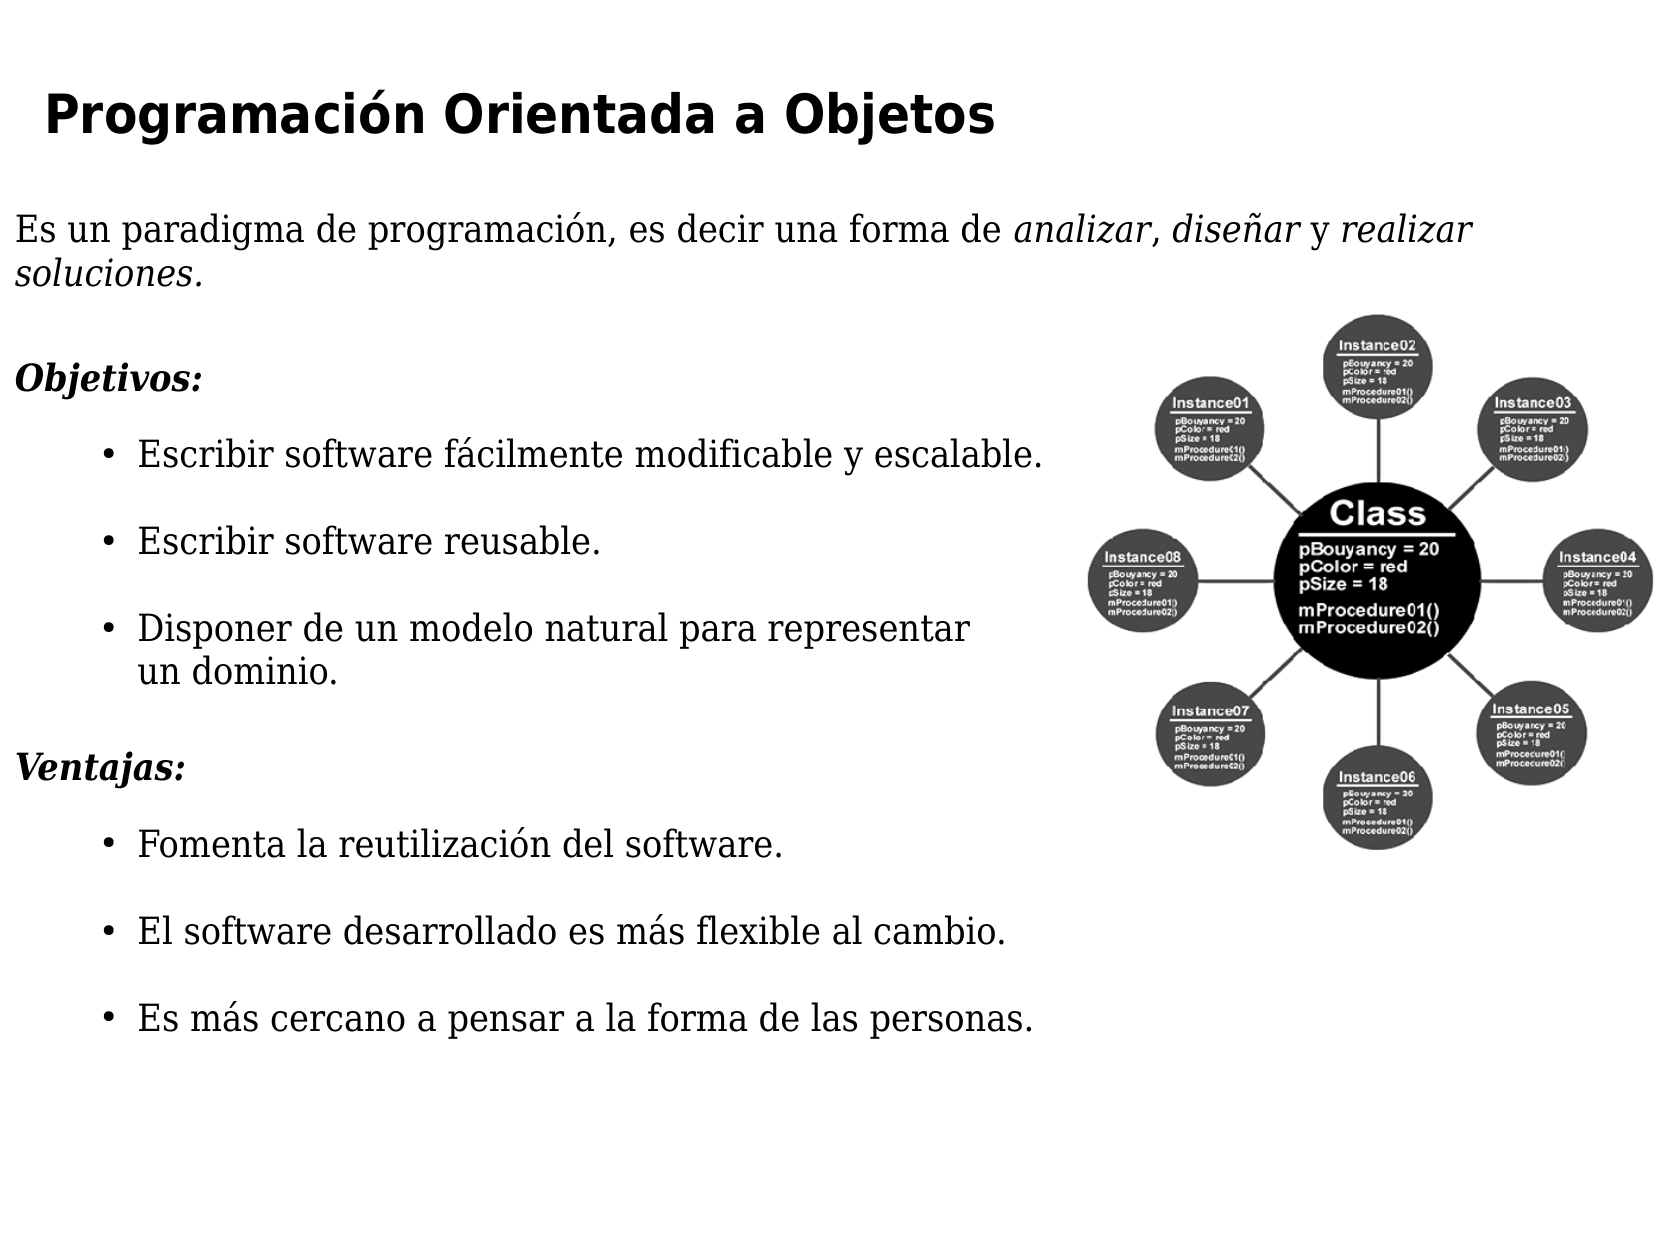

Programación Orientada a Objetos
Es un paradigma de programación, es decir una forma de analizar, diseñar y realizar soluciones.
Objetivos:
Escribir software fácilmente modificable y escalable.
Escribir software reusable.
Disponer de un modelo natural para representar
un dominio.
Ventajas:
Fomenta la reutilización del software.
El software desarrollado es más flexible al cambio.
Es más cercano a pensar a la forma de las personas.